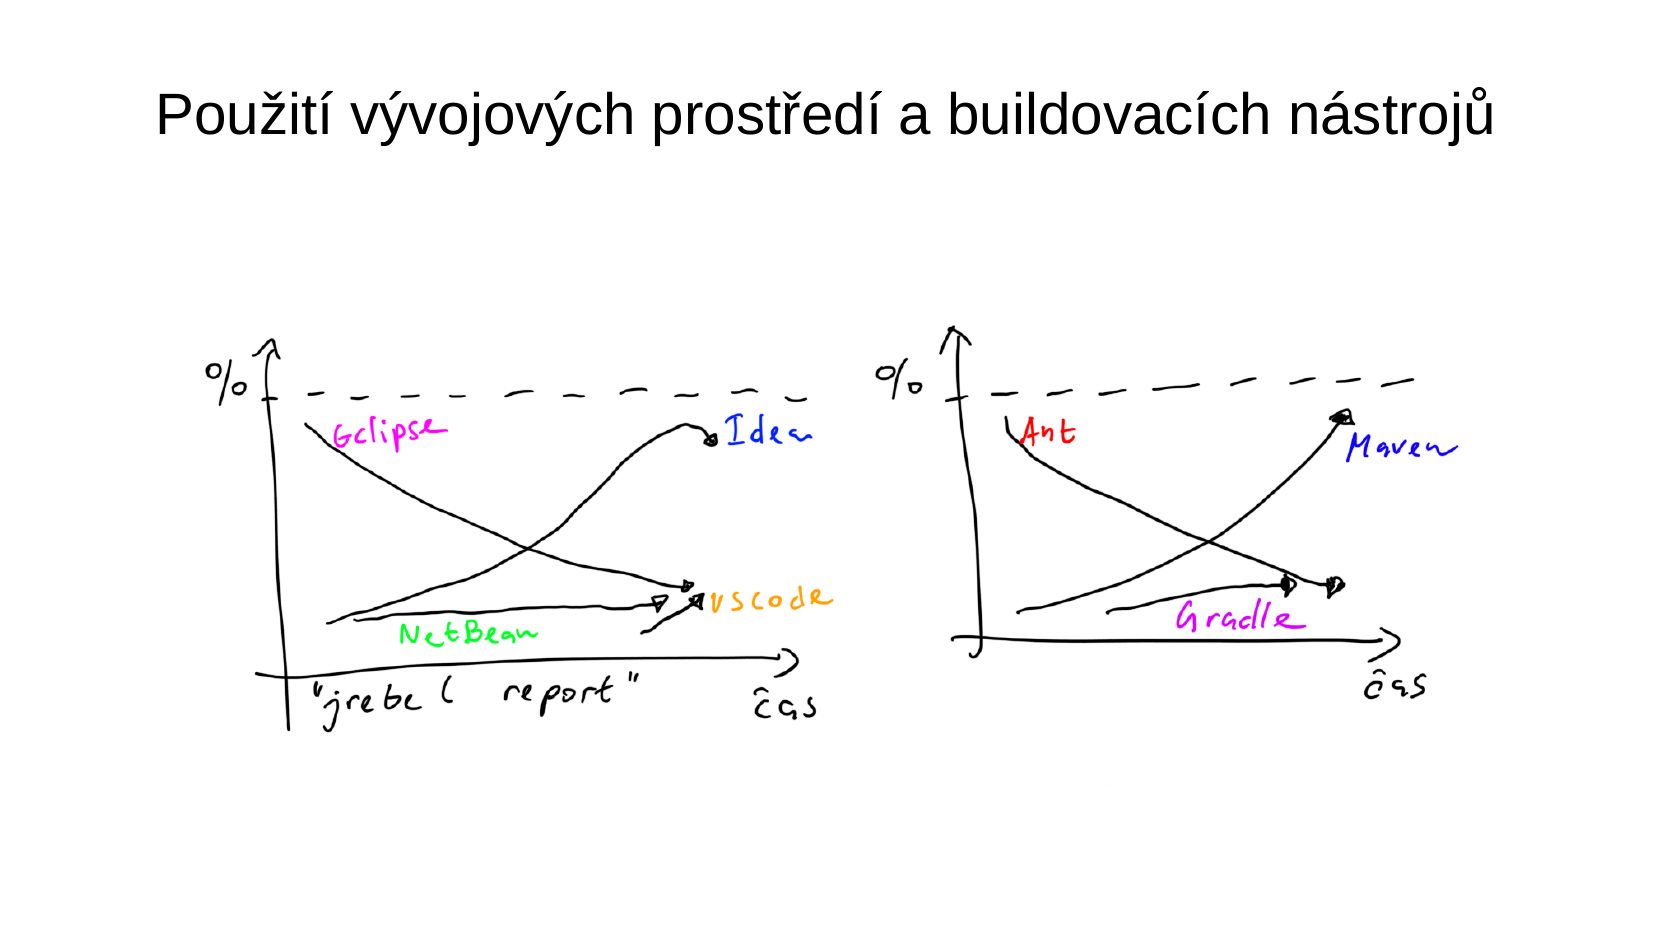

# Použití vývojových prostředí a buildovacích nástrojů